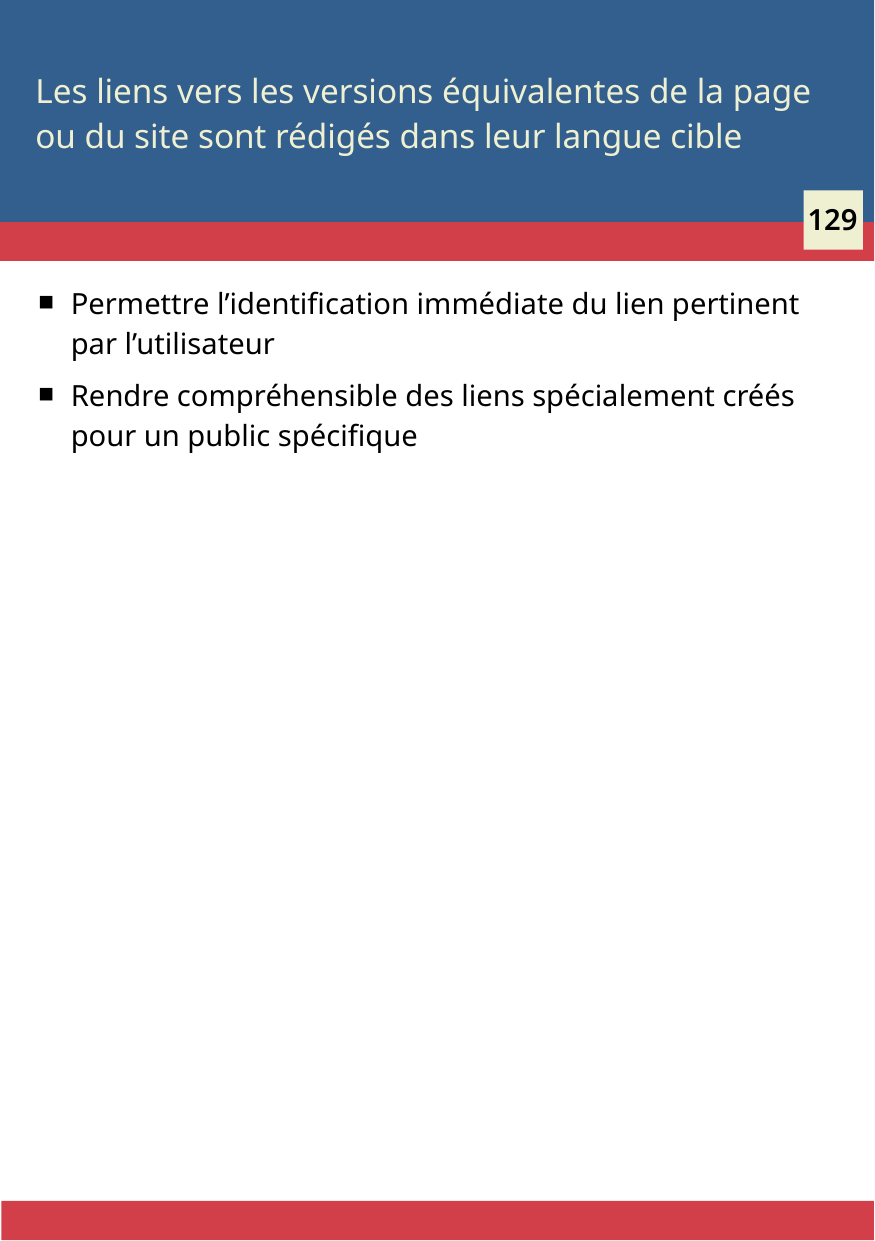

# Les liens vers les versions équivalentes de la page ou du site sont rédigés dans leur langue cible
129
Permettre l’identification immédiate du lien pertinent par l’utilisateur
Rendre compréhensible des liens spécialement créés pour un public spécifique